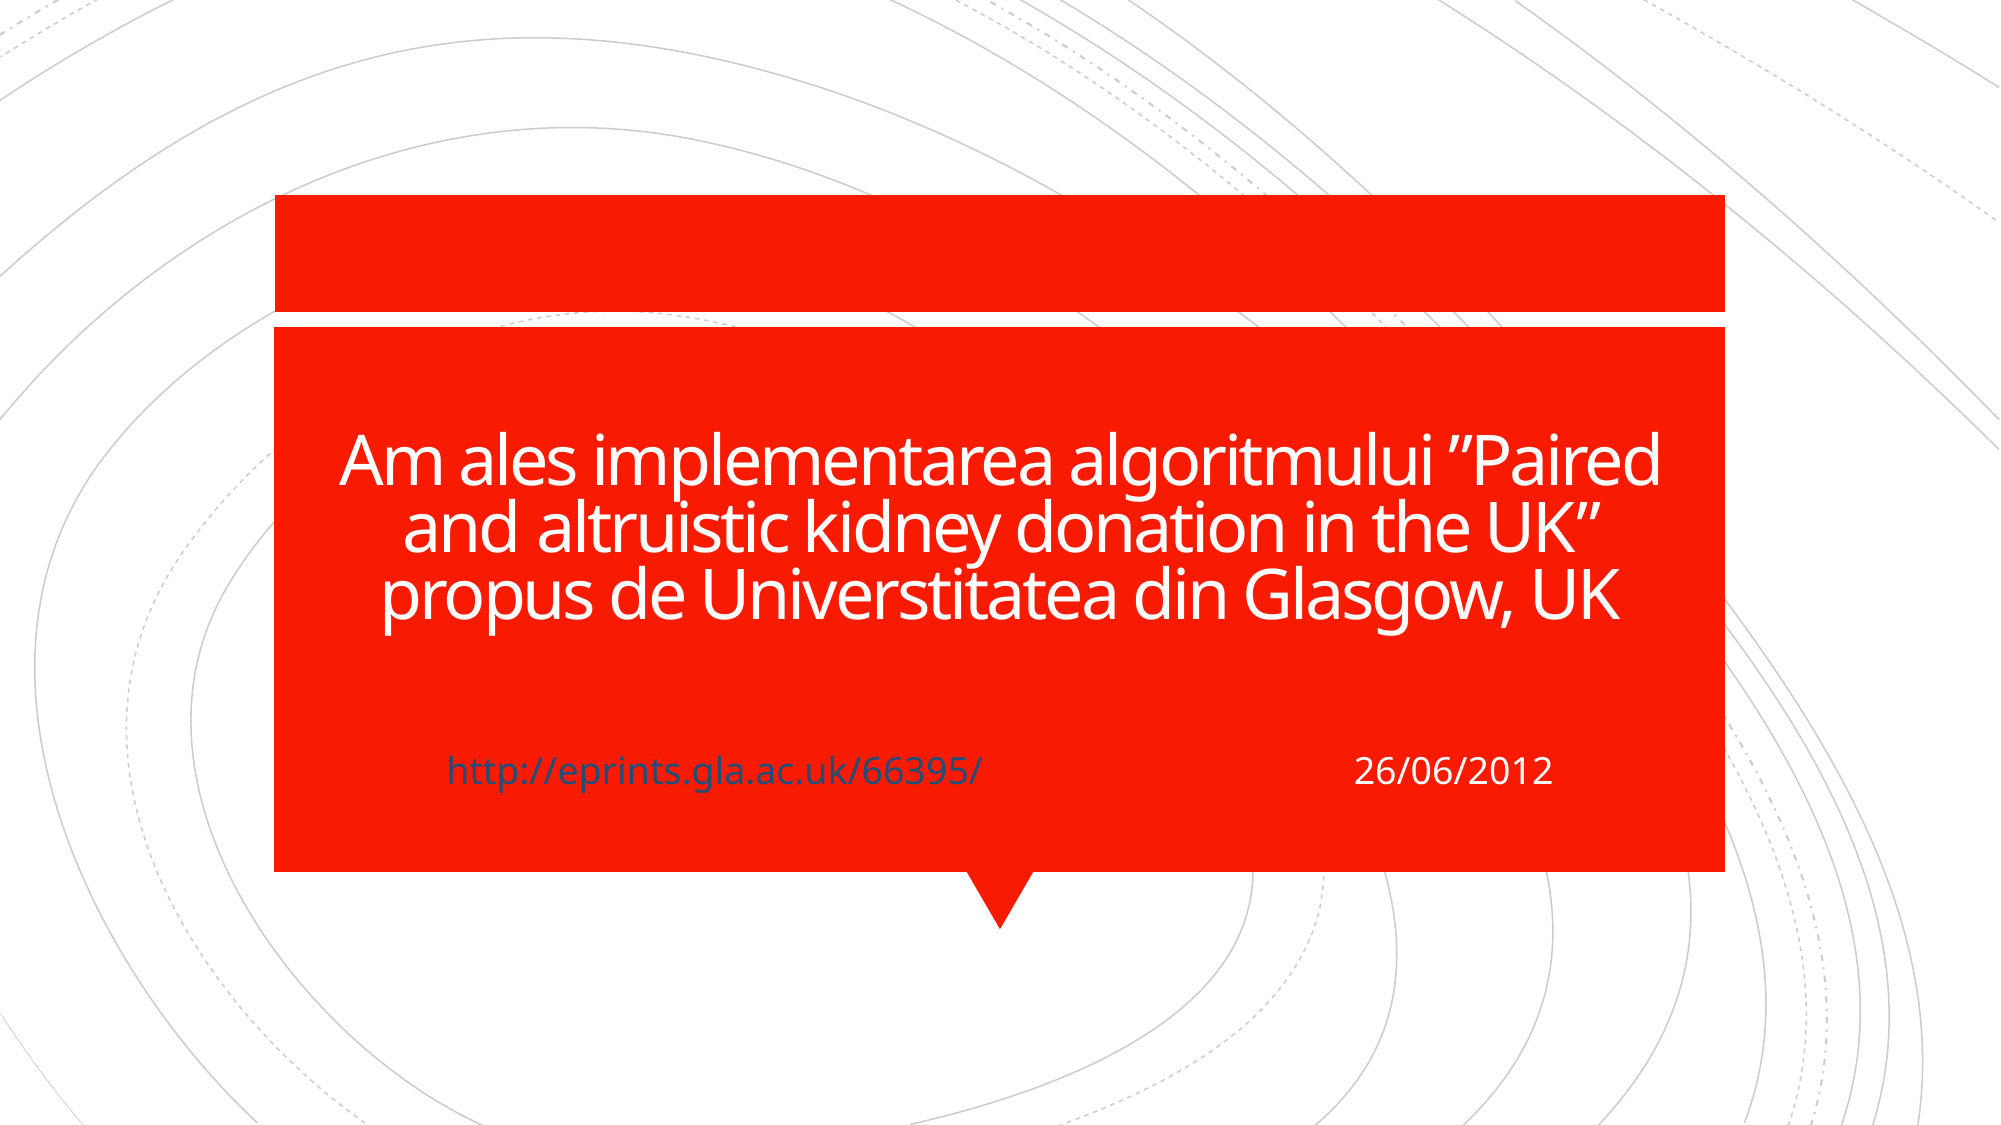

# Am ales implementarea algoritmului ”Paired and altruistic kidney donation in the UK” propus de Universtitatea din Glasgow, UK
http://eprints.gla.ac.uk/66395/ 26/06/2012